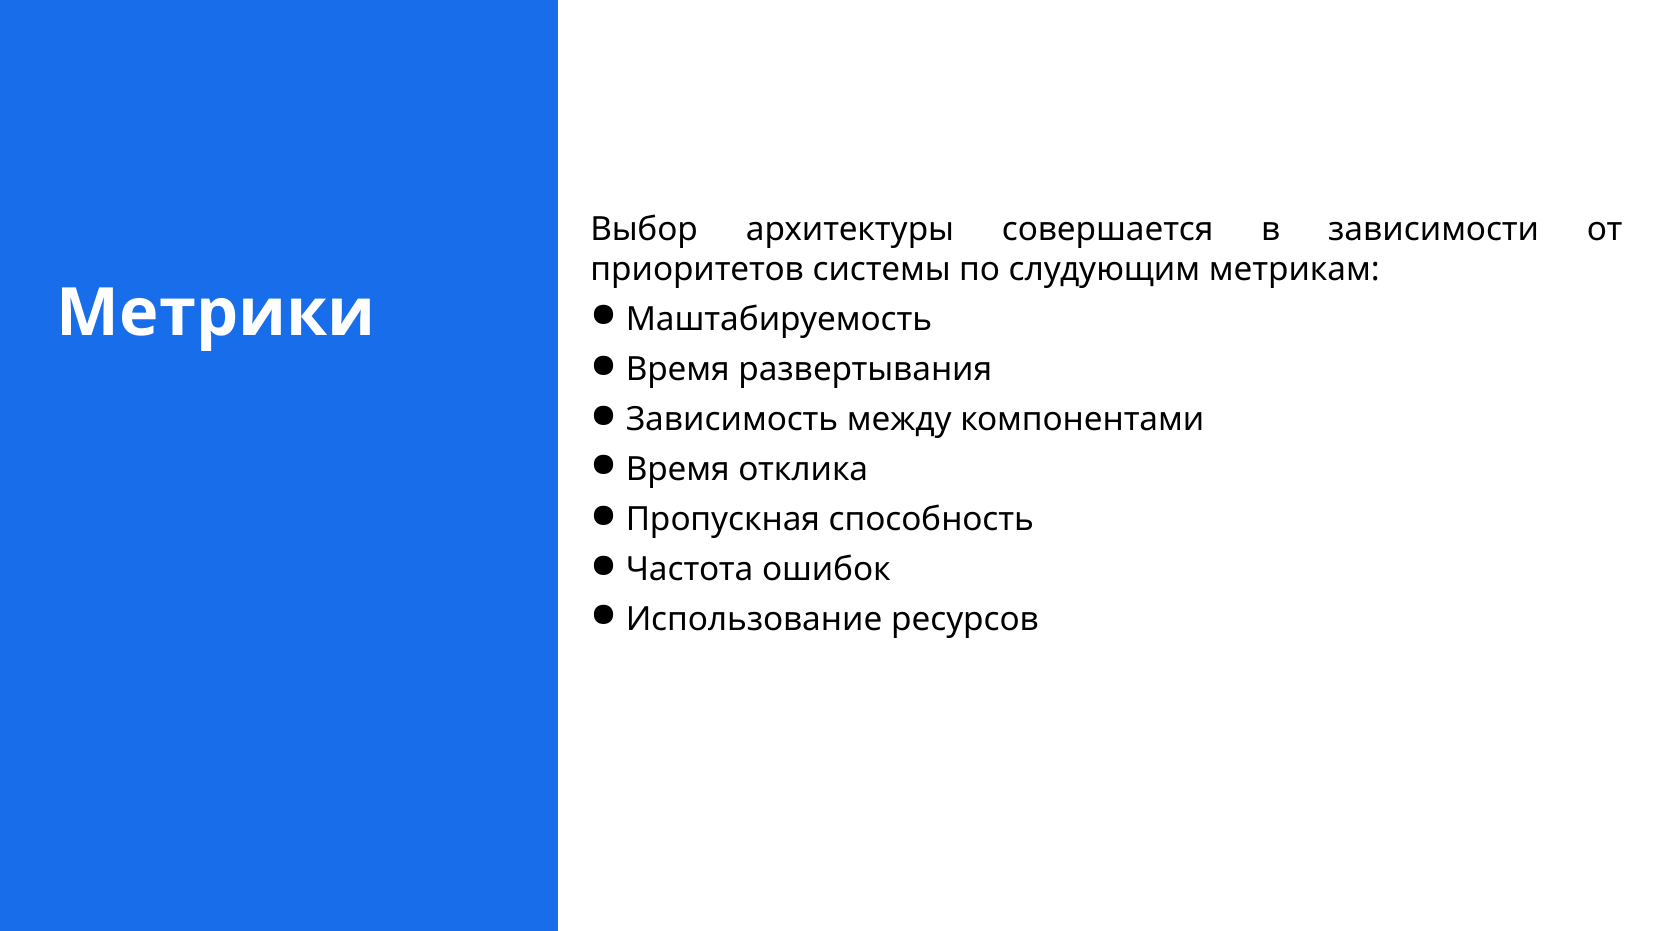

Выбор архитектуры совершается в зависимости от приоритетов системы по слудующим метрикам:
Маштабируемость
Время развертывания
Зависимость между компонентами
Время отклика
Пропускная способность
Частота ошибок
Использование ресурсов
# Метрики